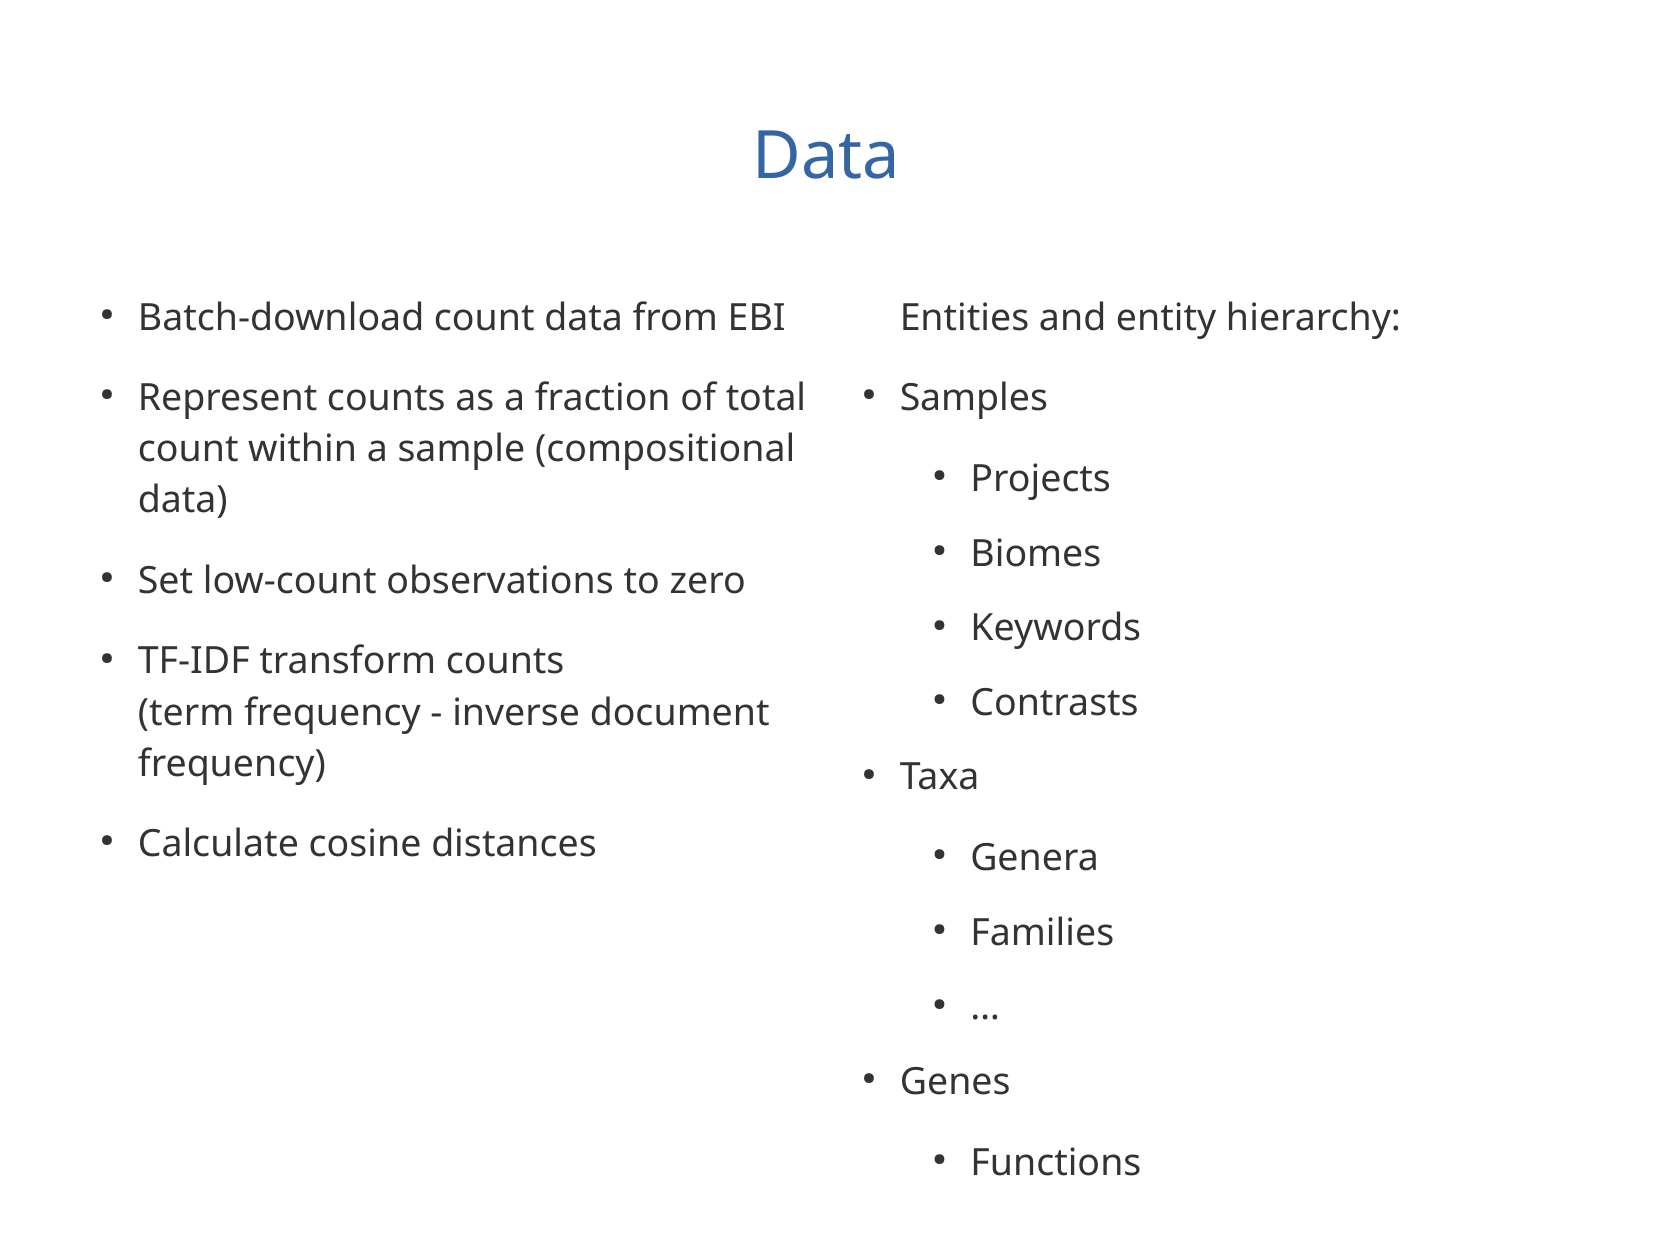

# Data
Batch-download count data from EBI
Represent counts as a fraction of total count within a sample (compositional data)
Set low-count observations to zero
TF-IDF transform counts
(term frequency - inverse document frequency)
Calculate cosine distances
Entities and entity hierarchy:
Samples
Projects
Biomes
Keywords
Contrasts
Taxa
Genera
Families
…
Genes
Functions
*Log2 transform
Standardise: sum to one (col or row?)
Take only samples that have sum of counts between 0.1 and 0.9 percentile
Take only taxa that have sum of counts non-zero at this point
CA-based
Count data batch downloaded from EBI
Differences in taxonomic abundance:
biological
technical
(limited by the technology and its ability to distinguish between taxa)
16S rRNA sequencing
different identification levels
Irregular class sizes
wildly varying